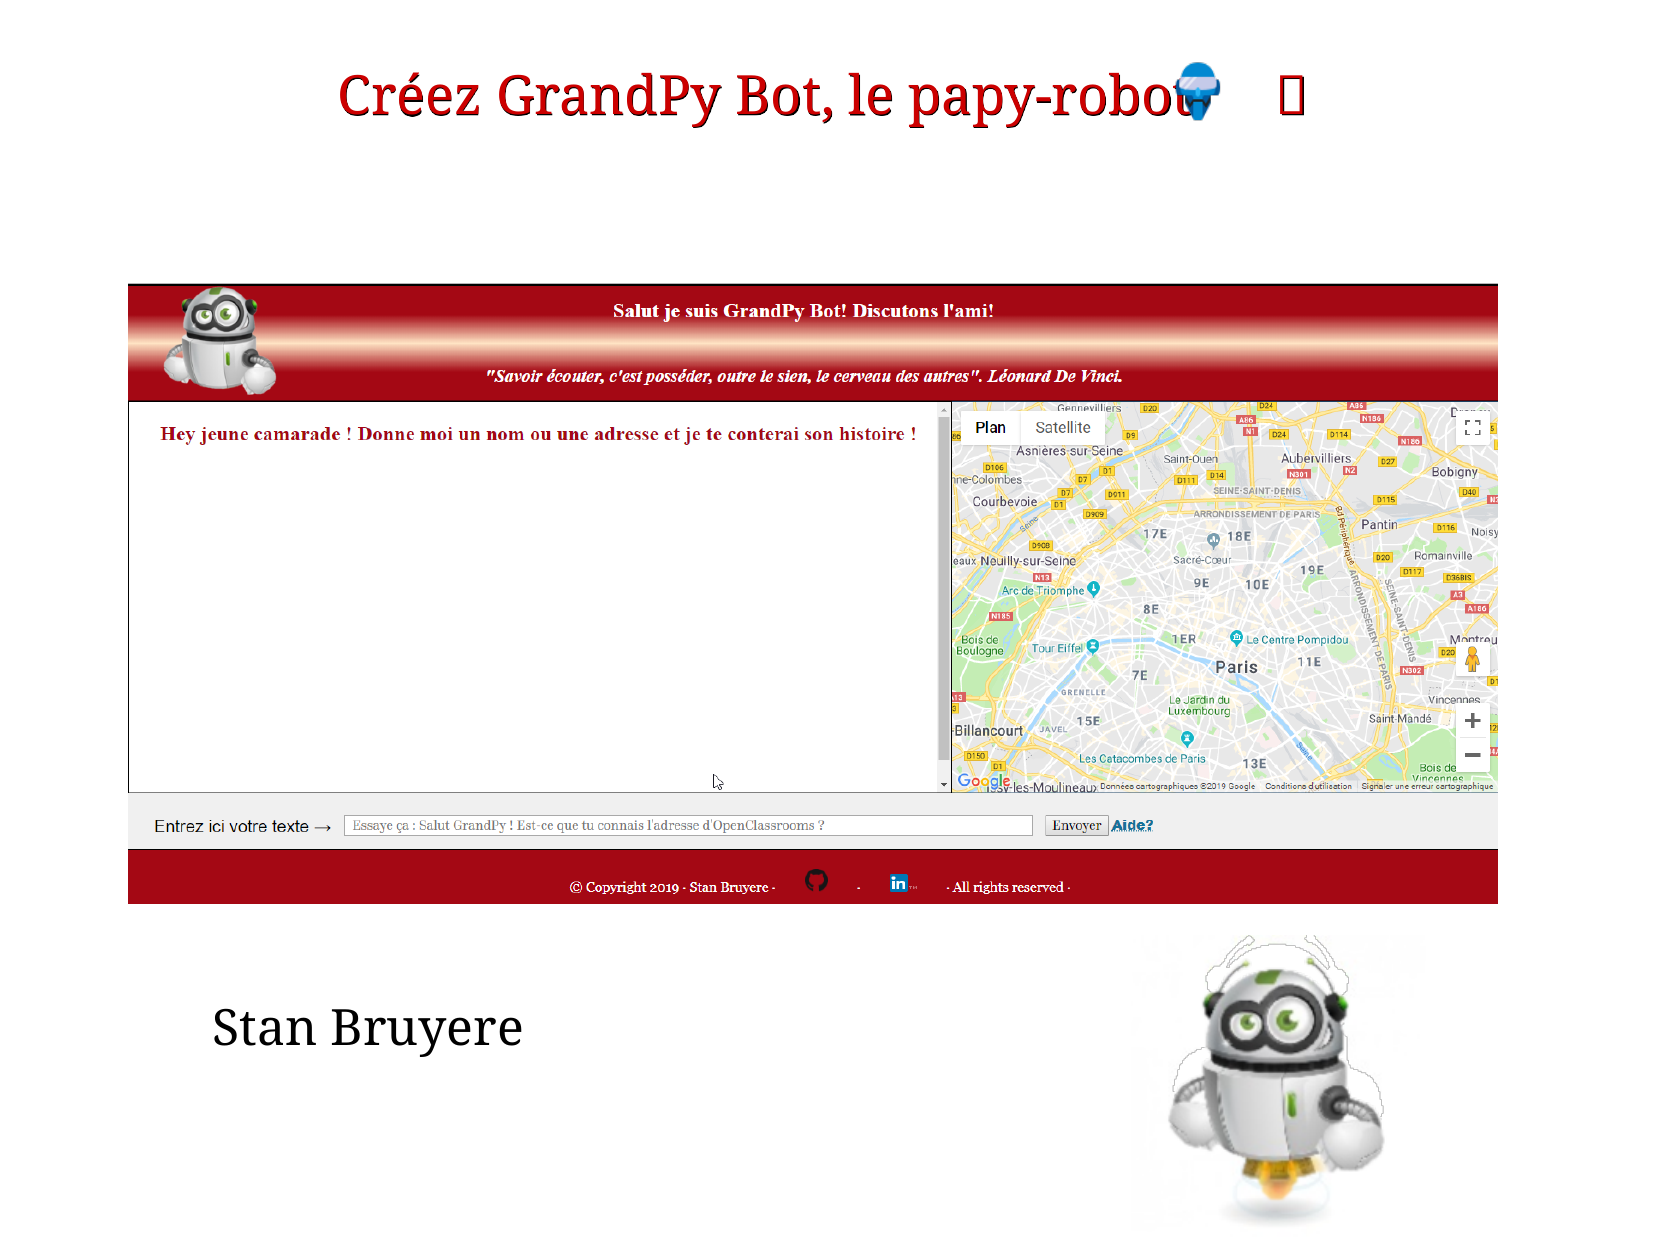

# Créez GrandPy Bot, le papy-robot 👴
Stan Bruyere